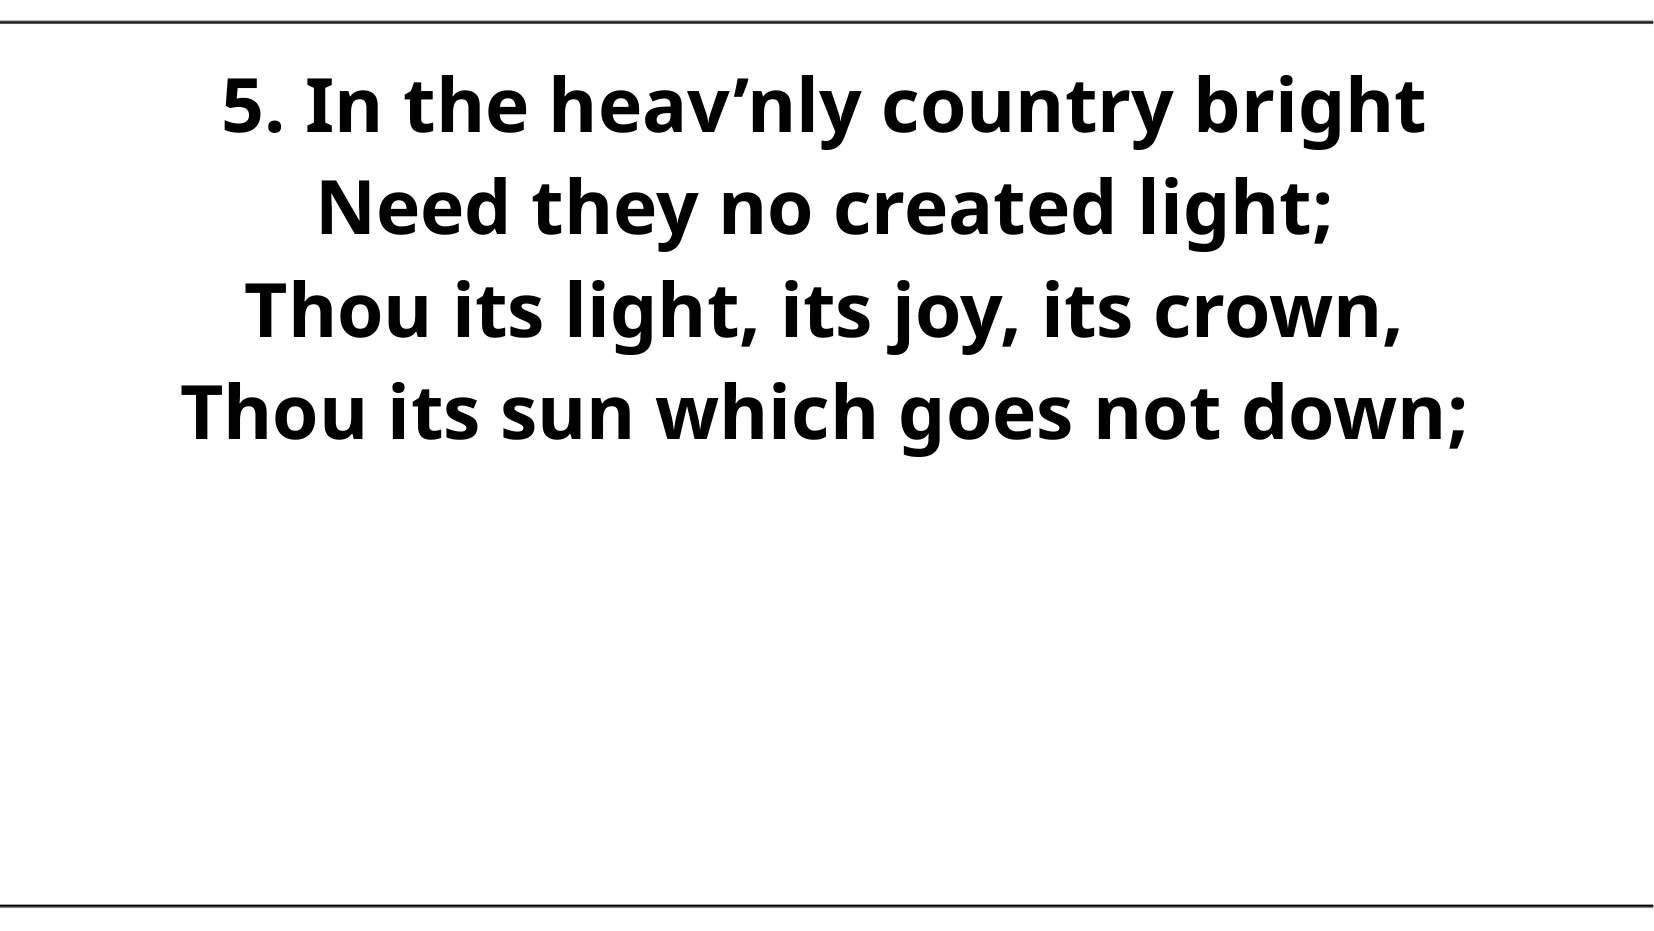

5.	 In the heav’nly country bright
Need they no created light;
Thou its light, its joy, its crown,
Thou its sun which goes not down;